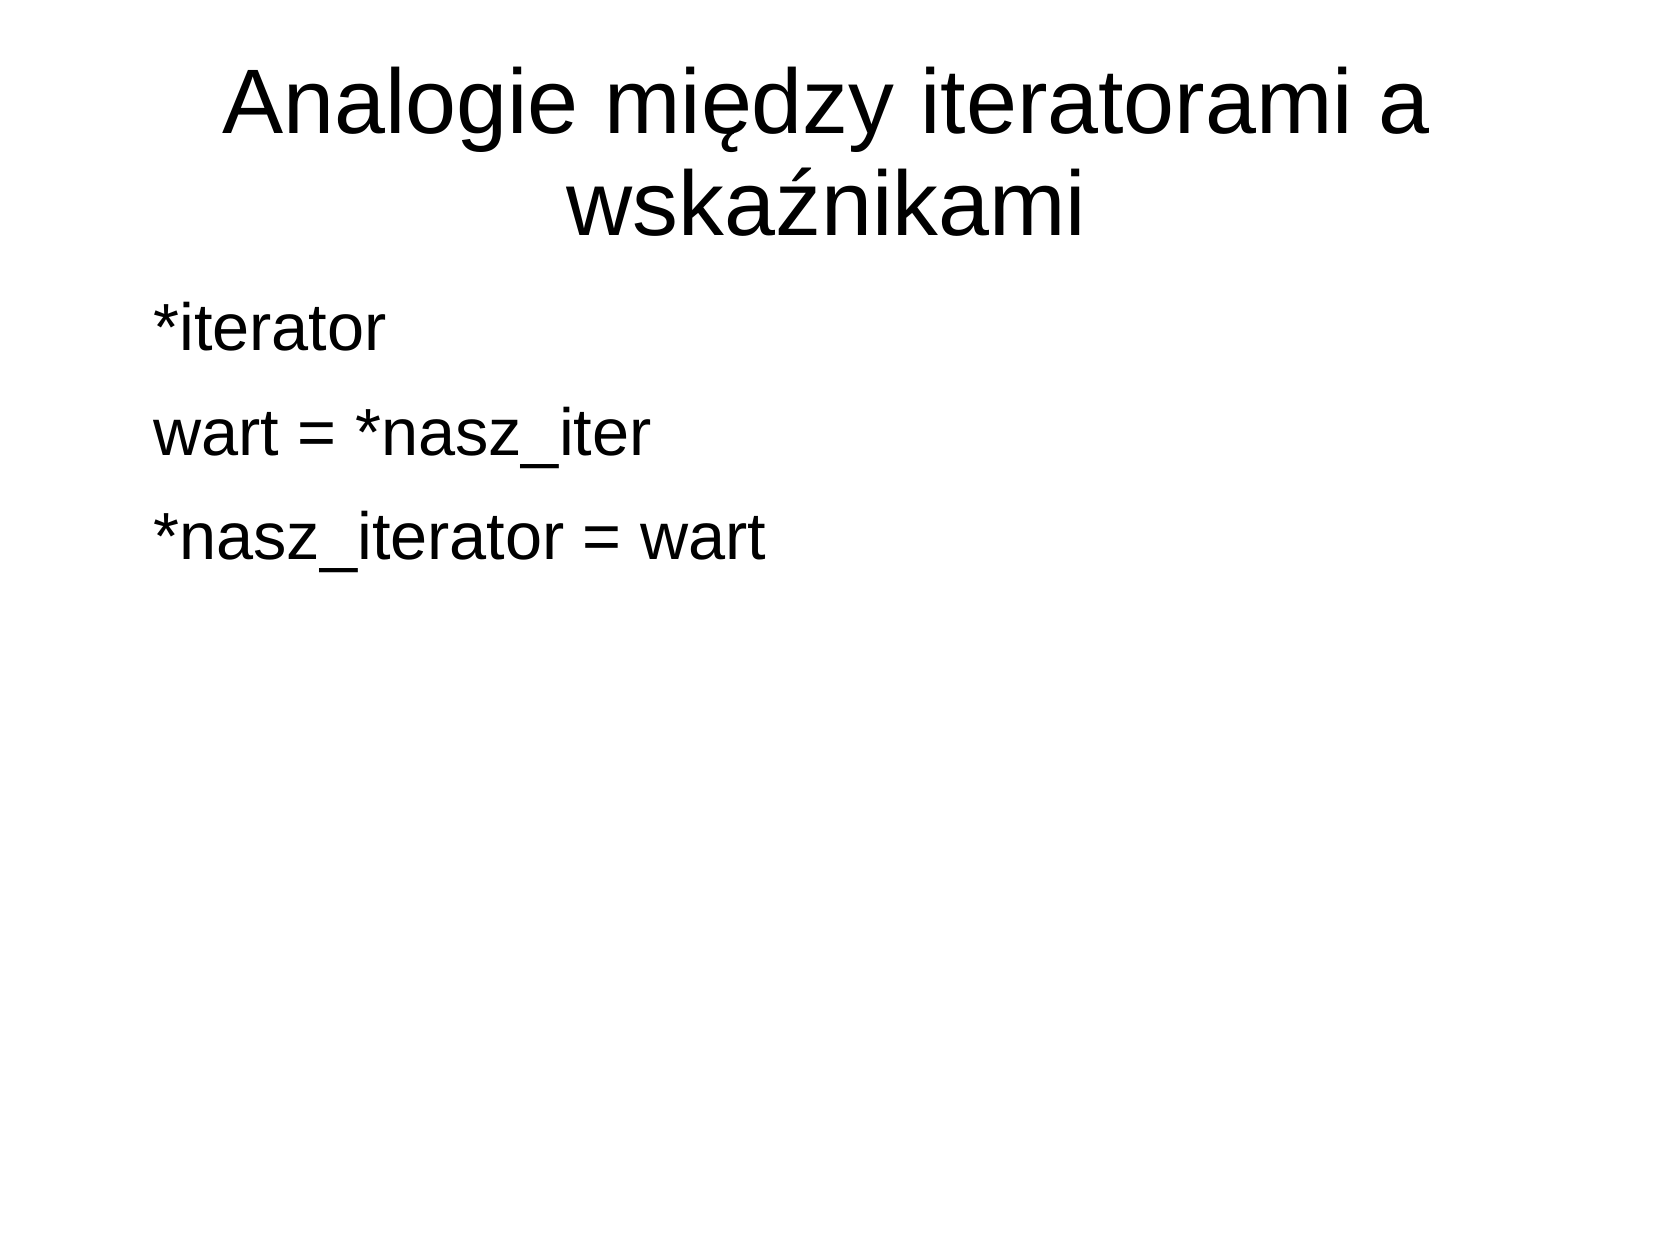

# Analogie między iteratorami a wskaźnikami
*iterator
wart = *nasz_iter
*nasz_iterator = wart